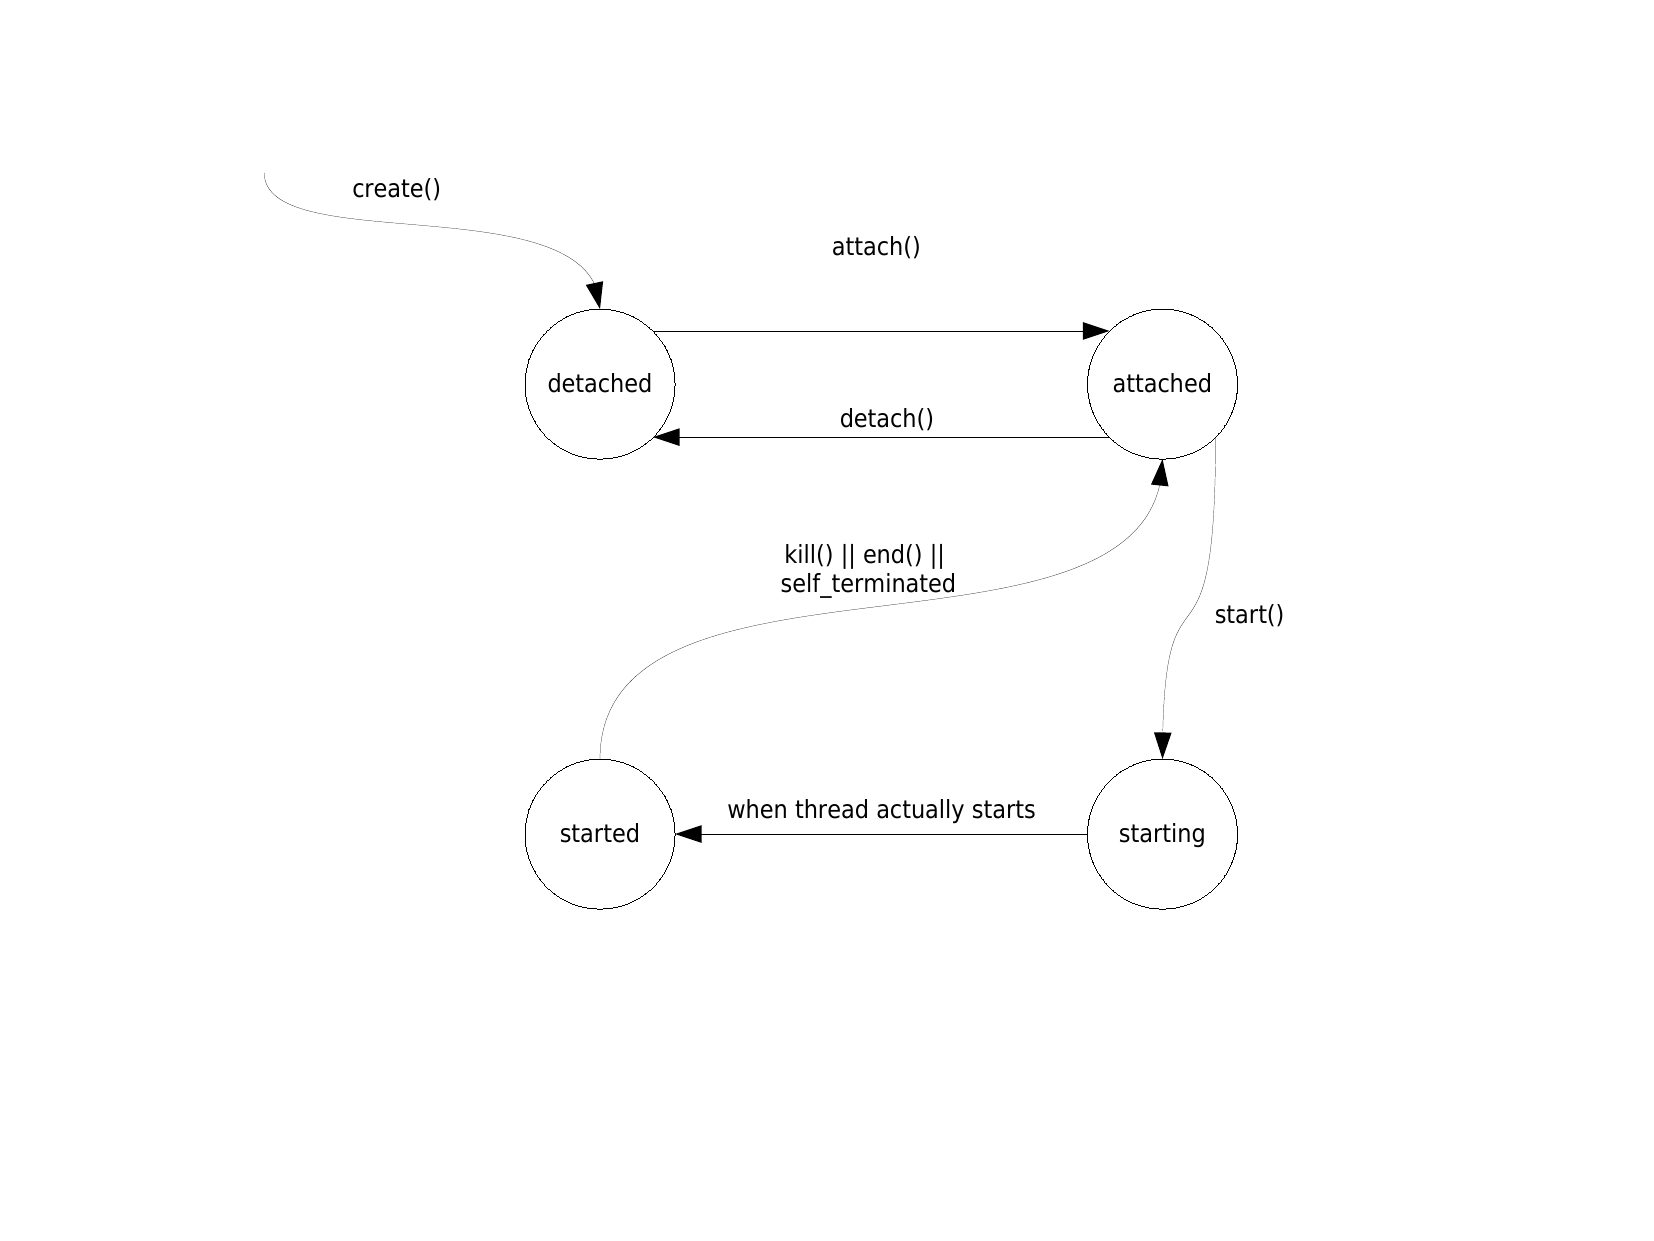

create()
attach()
detached
attached
detach()
kill() || end() ||
self_terminated
start()
started
starting
when thread actually starts